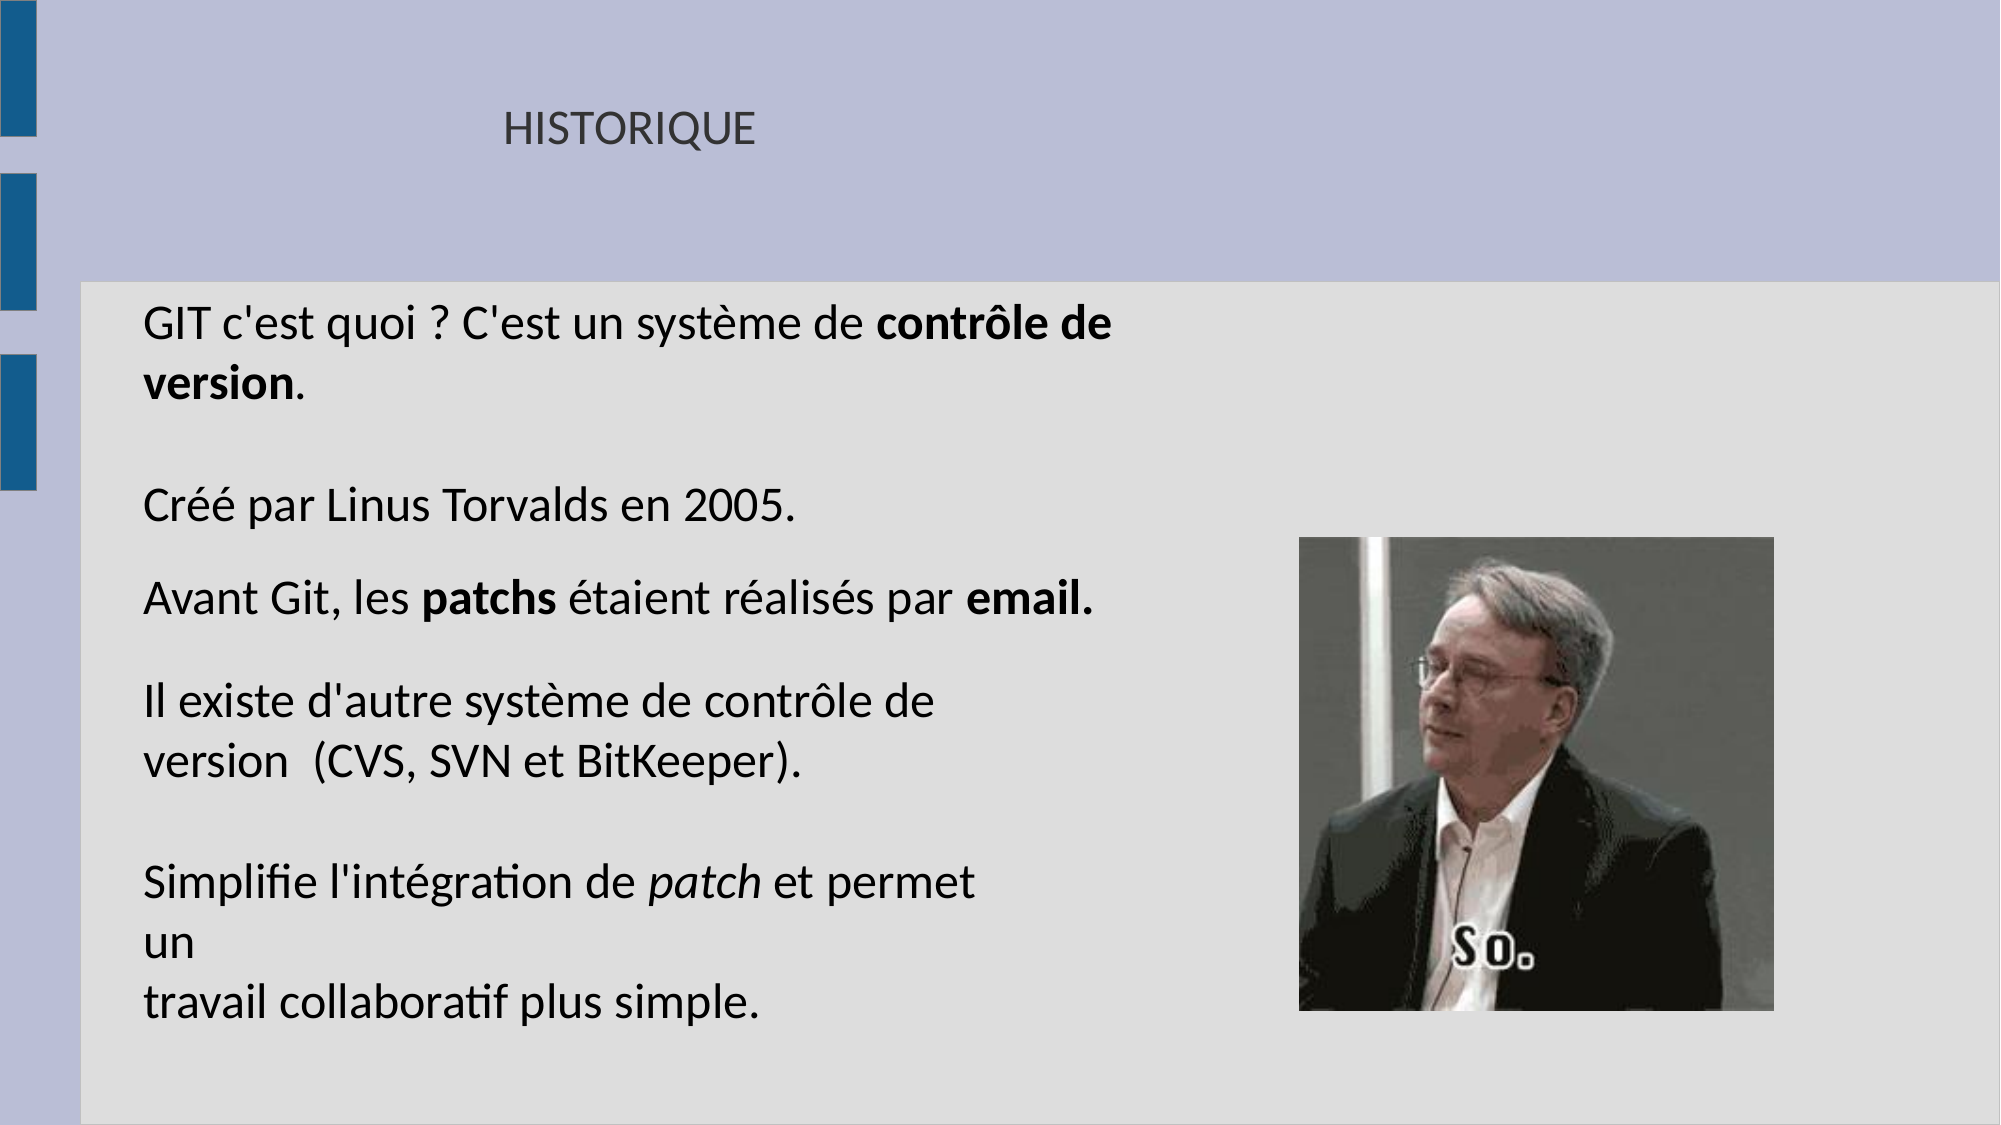

# HISTORIQUE
GIT c'est quoi ? C'est un système de contrôle de version.
Créé par Linus Torvalds en 2005.
Avant Git, les patchs étaient réalisés par email.
Il existe d'autre système de contrôle de version (CVS, SVN et BitKeeper).
Simplifie l'intégration de patch et permet un
travail collaboratif plus simple.